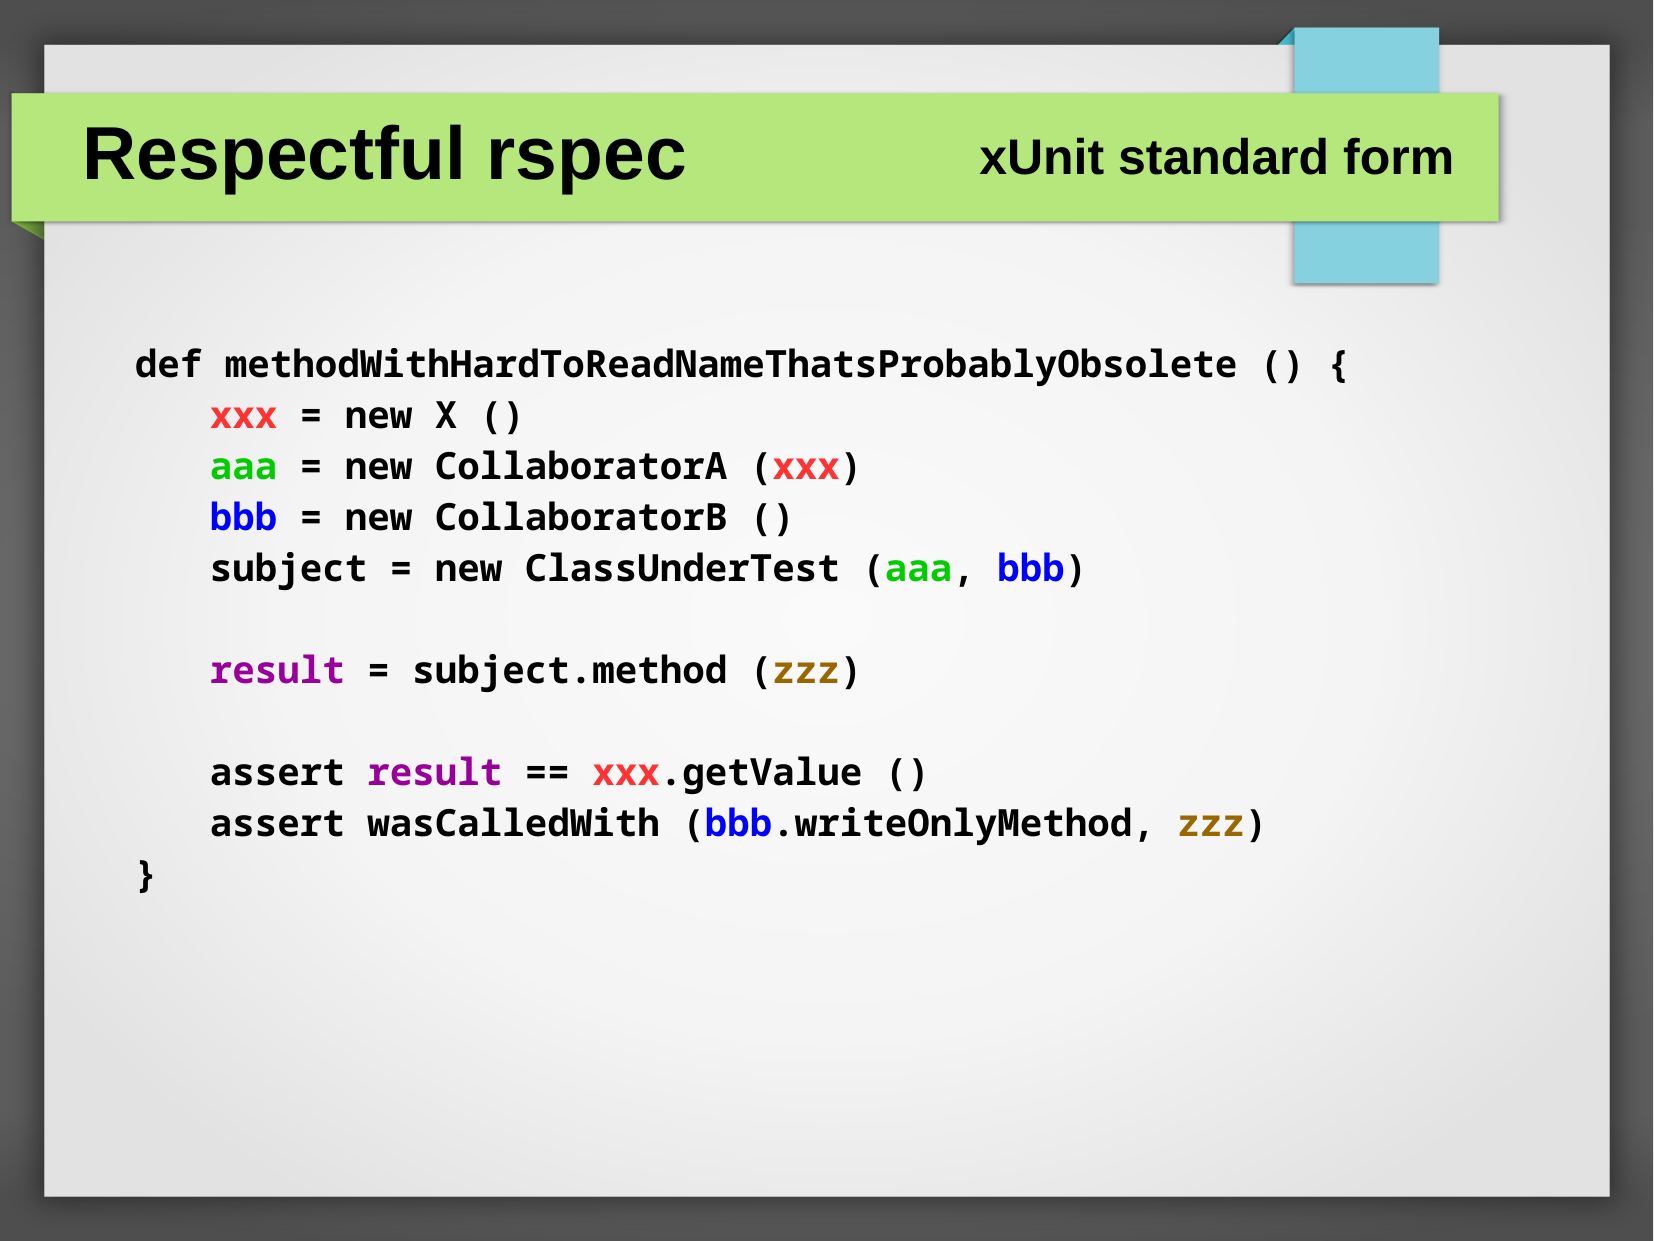

# Respectful rspec
xUnit standard form
def methodWithHardToReadNameThatsProbablyObsolete () {
	xxx = new X ()
	aaa = new CollaboratorA (xxx)
	bbb = new CollaboratorB ()
	subject = new ClassUnderTest (aaa, bbb)
	result = subject.method (zzz)
	assert result == xxx.getValue ()
	assert wasCalledWith (bbb.writeOnlyMethod, zzz)
}